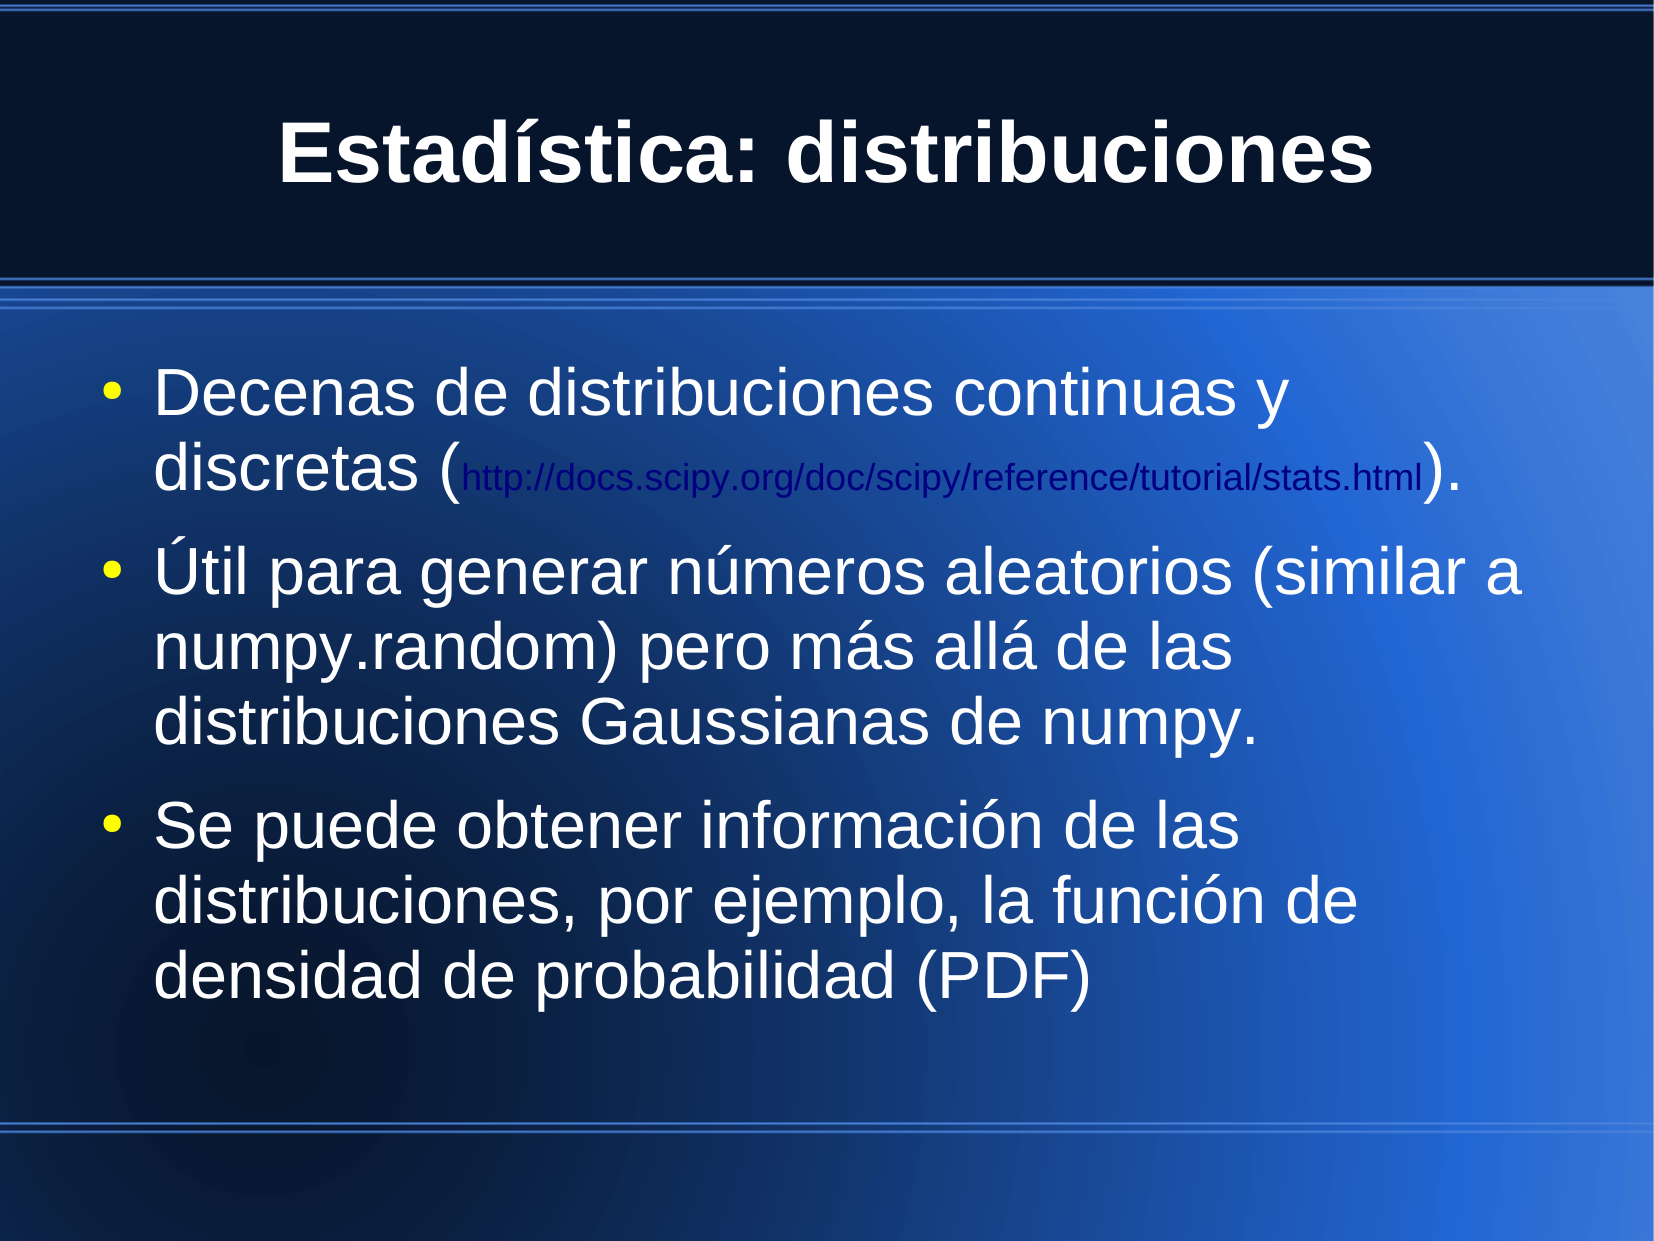

# Estadística: distribuciones
Decenas de distribuciones continuas y discretas (http://docs.scipy.org/doc/scipy/reference/tutorial/stats.html).
Útil para generar números aleatorios (similar a numpy.random) pero más allá de las distribuciones Gaussianas de numpy.
Se puede obtener información de las distribuciones, por ejemplo, la función de densidad de probabilidad (PDF)